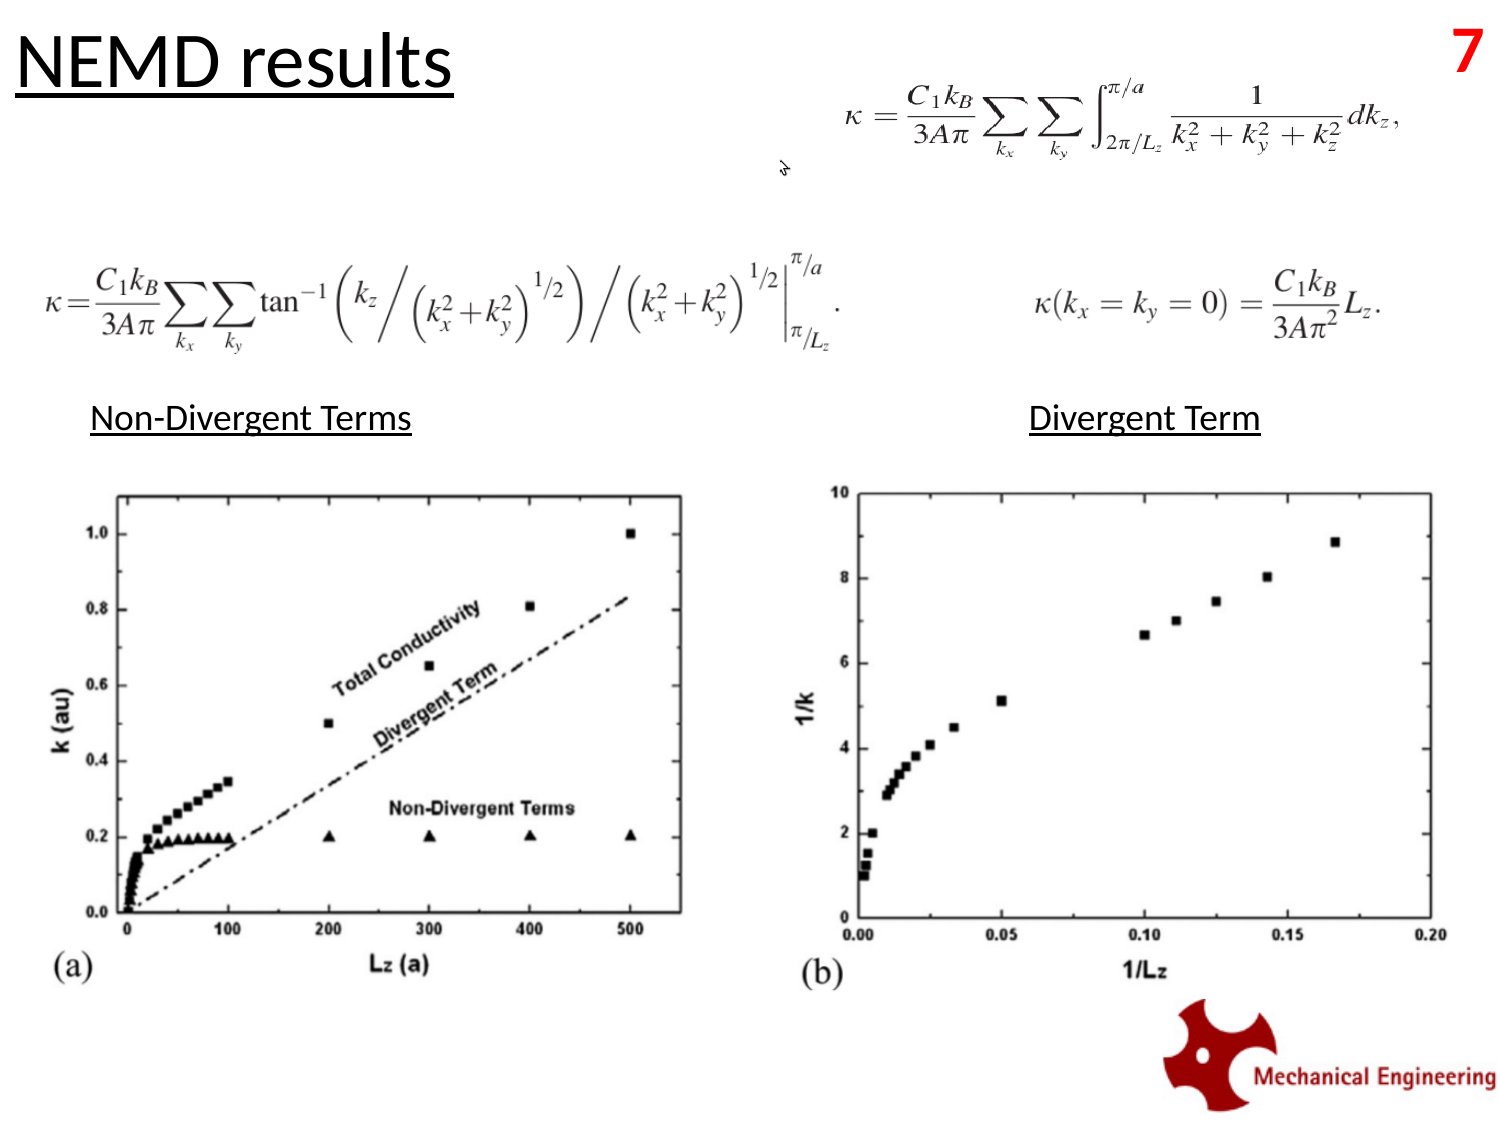

# NEMD results
7
Non-Divergent Terms
Divergent Term